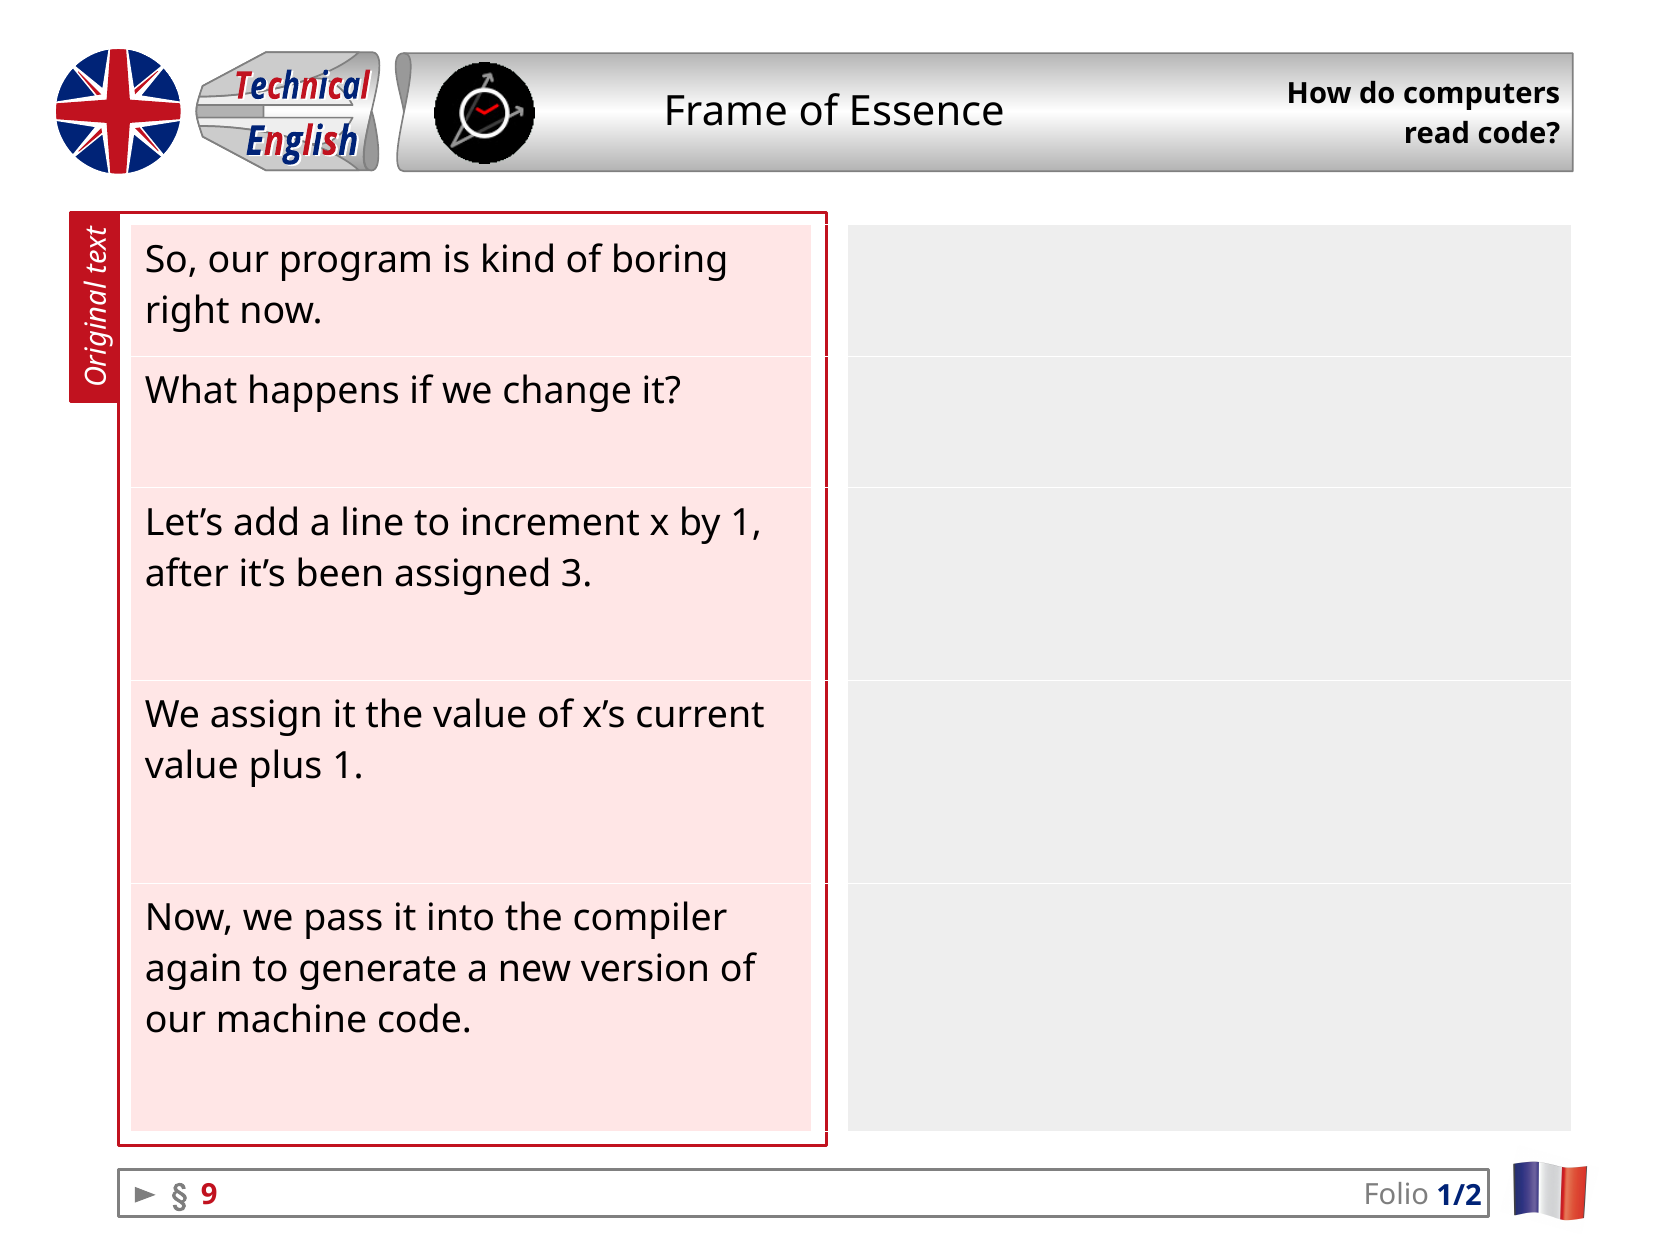

#
| So, our program is kind of boring right now. | | |
| --- | --- | --- |
| What happens if we change it? | | |
| Let’s add a line to increment x by 1, after it’s been assigned 3. | | |
| We assign it the value of x’s current value plus 1. | | |
| Now, we pass it into the compiler again to generate a new version of our machine code. | | |
9
1/2